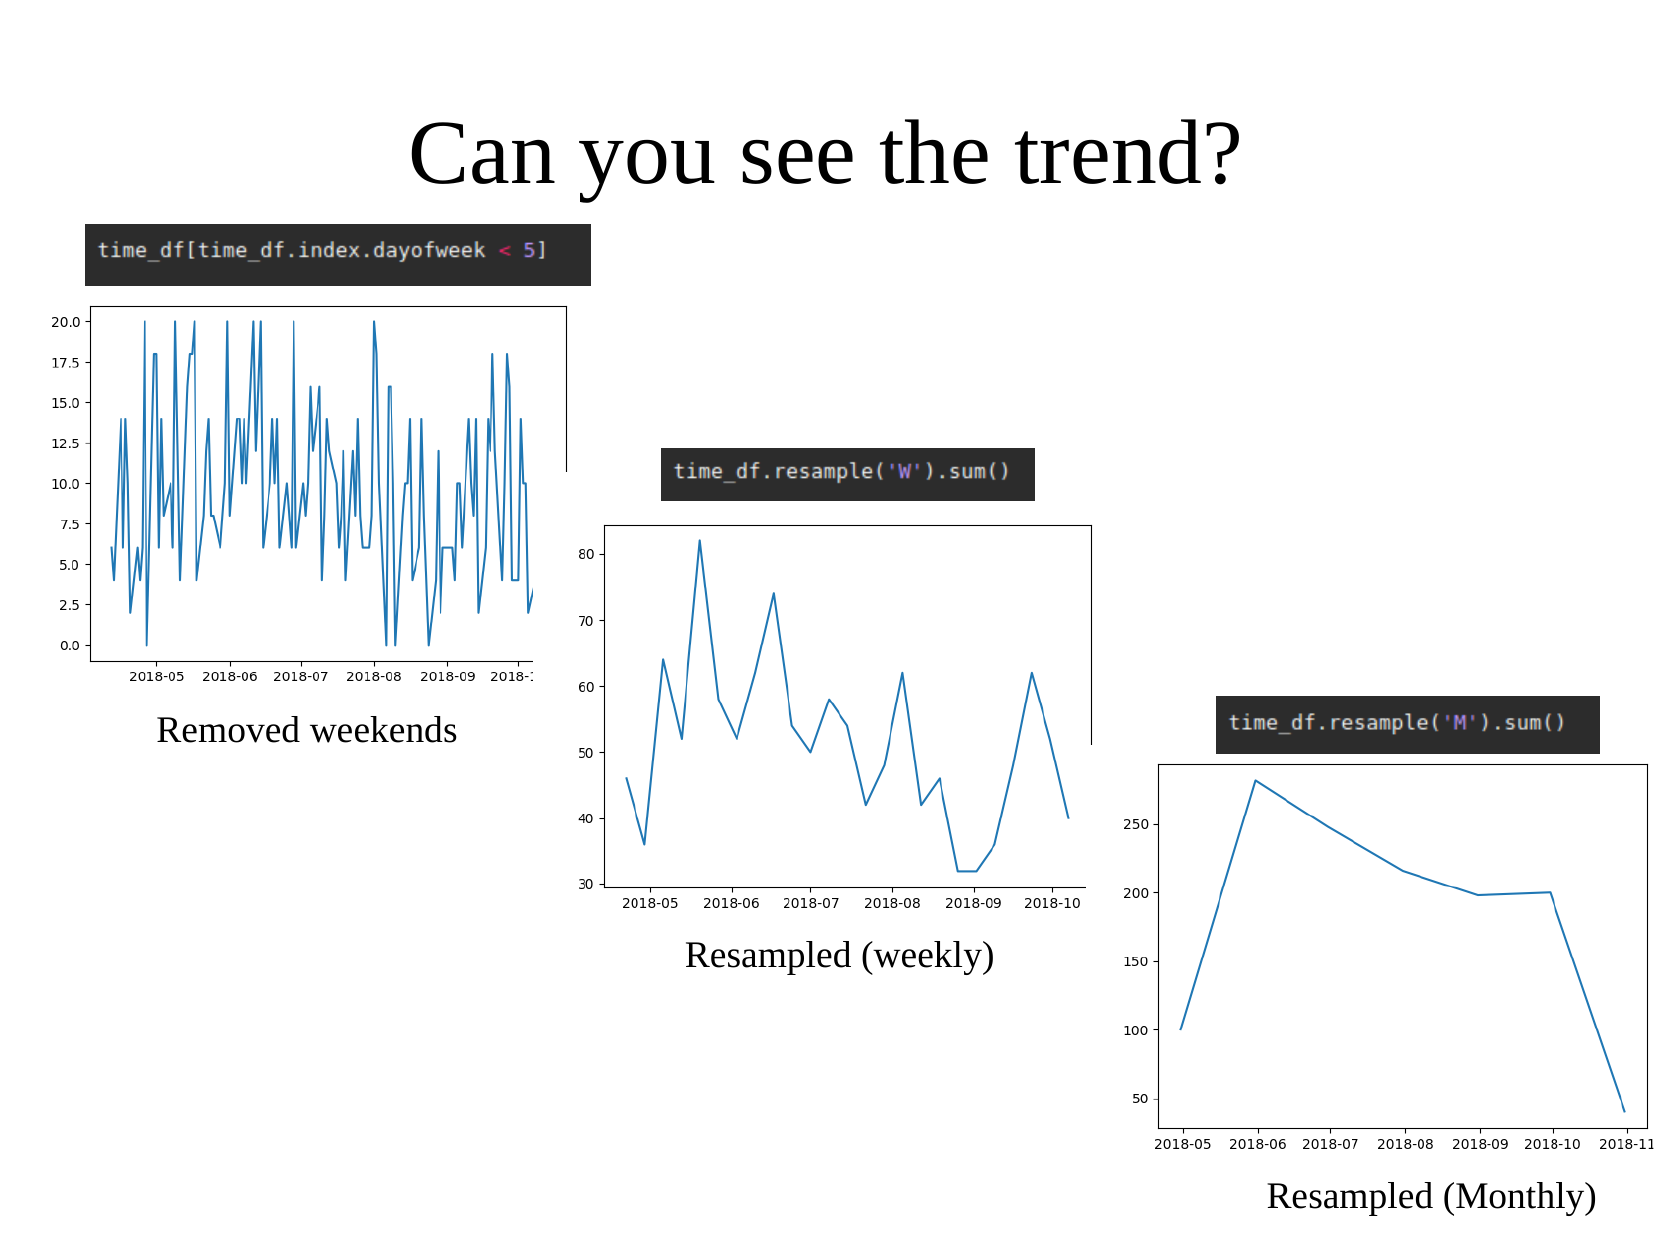

# Can you see the trend?
Removed weekends
Resampled (weekly)
Resampled (Monthly)